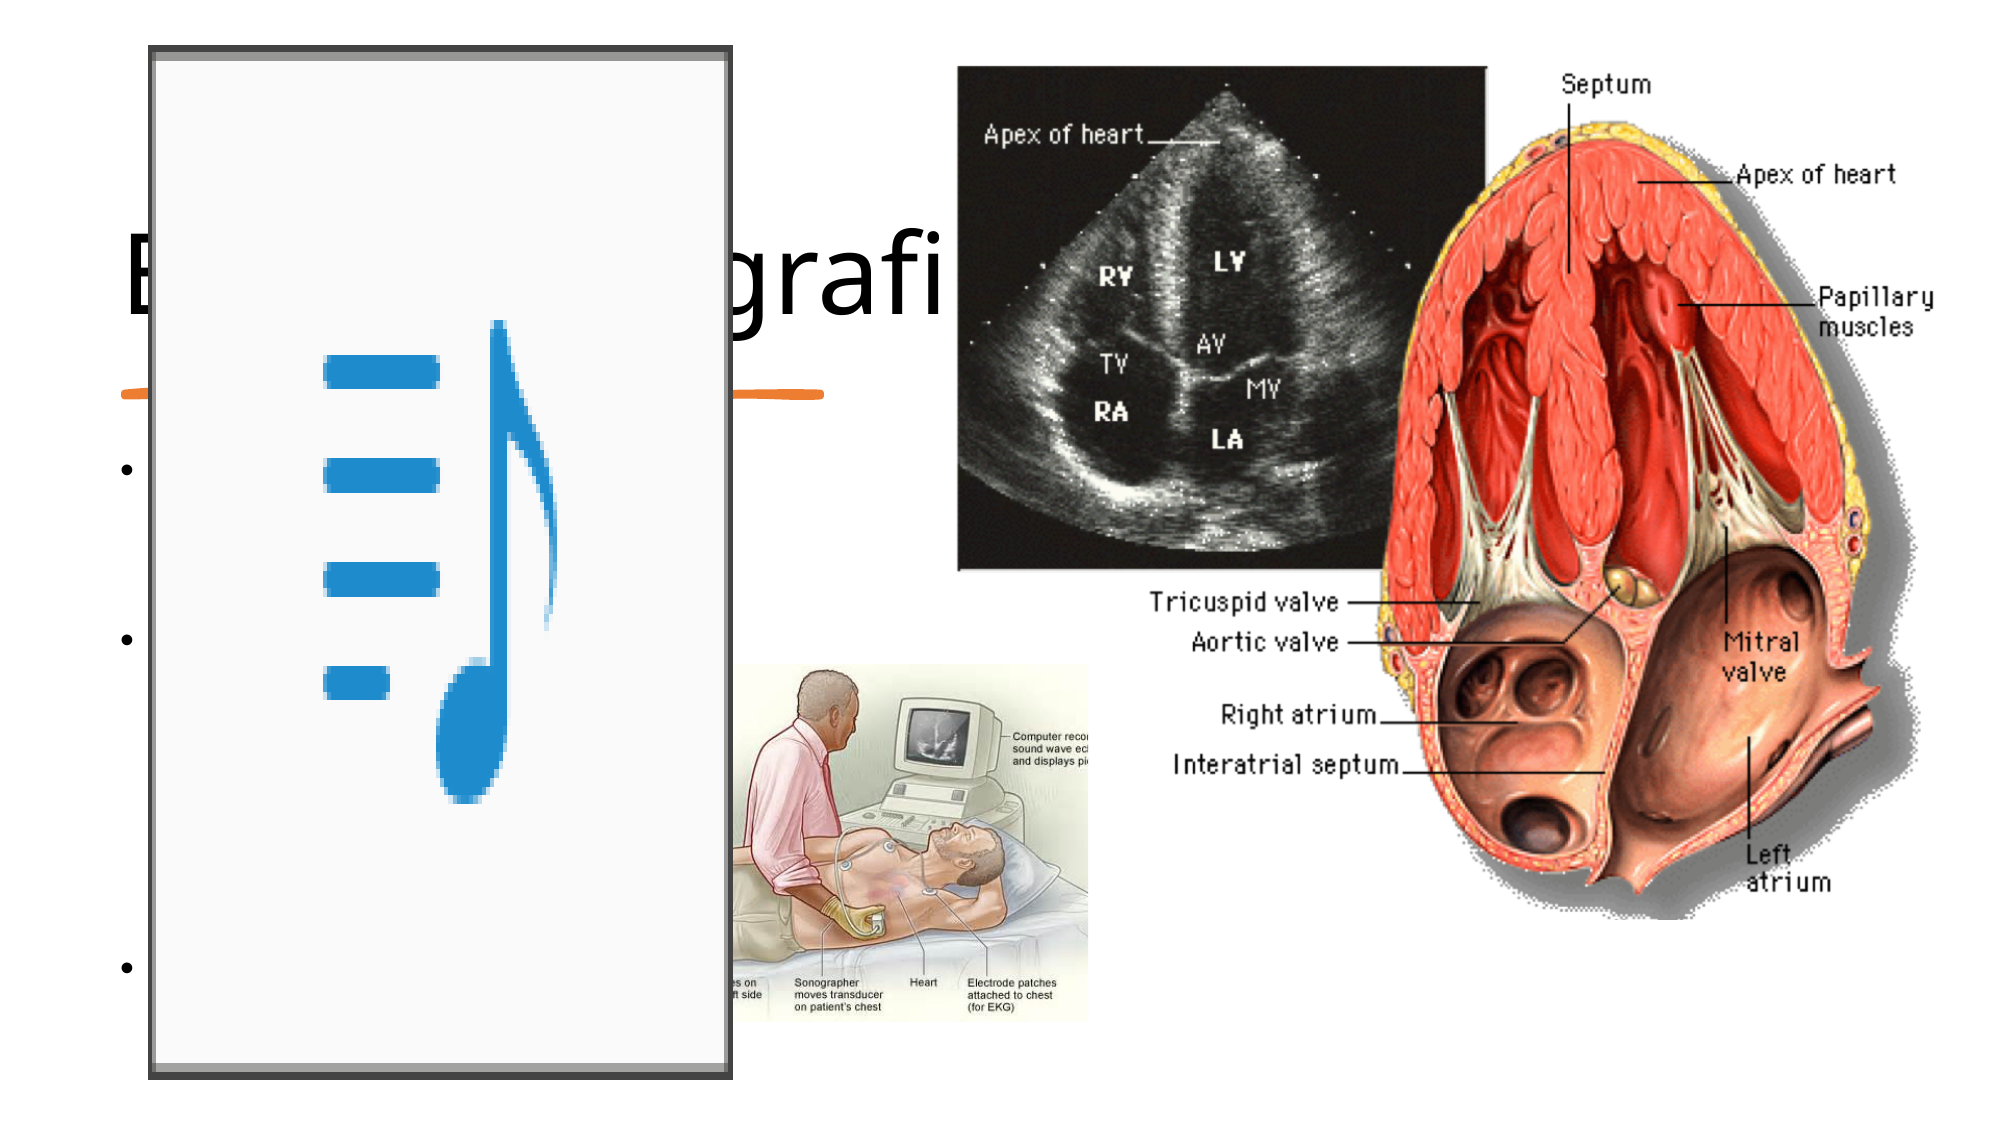

# Ekkokardiografi
Ultralydsundersøgelse af hjertet
Transthorakal
Transeosophageal
Hvad kan man se?
Hjertets pumpefunktion
Hypertrofi
Klap-patologi
Stenoser
Utætheder
Specialistopgave!